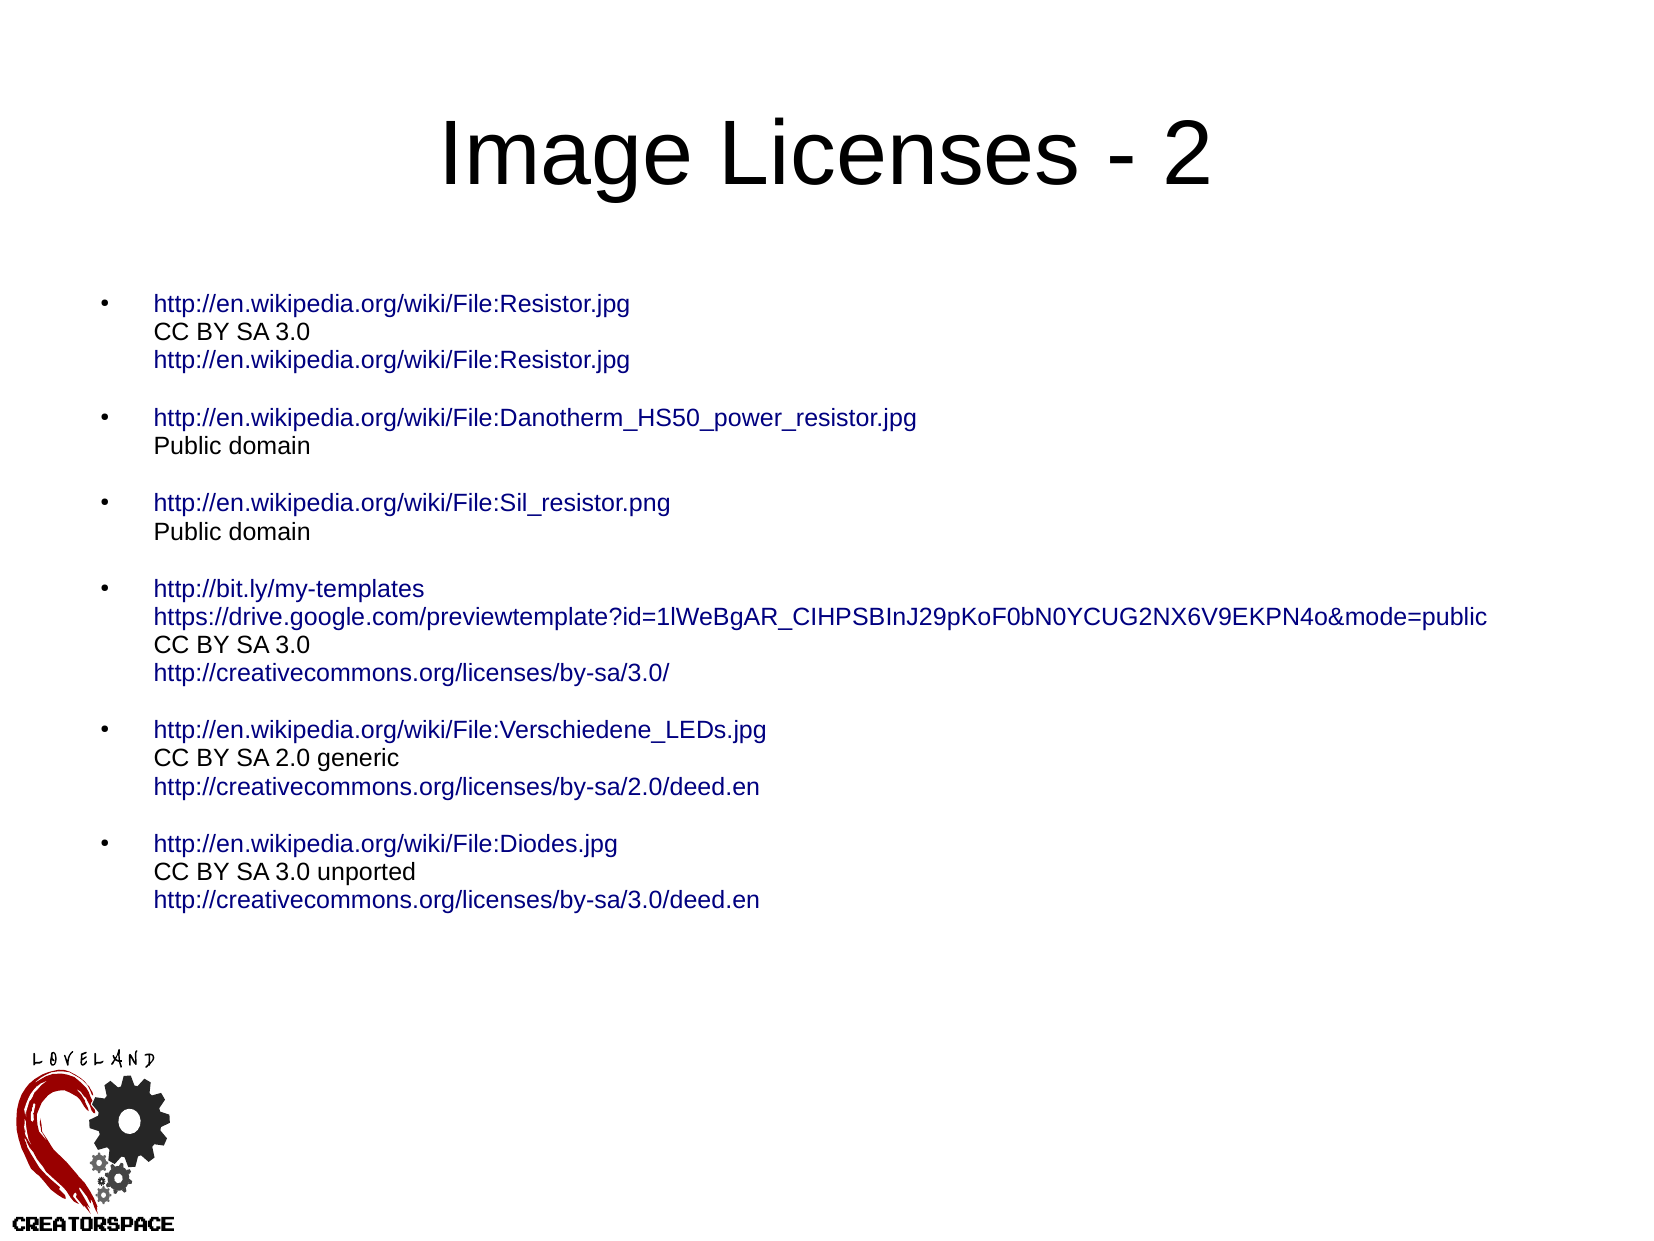

# Image Licenses - 2
http://en.wikipedia.org/wiki/File:Resistor.jpg
CC BY SA 3.0
http://en.wikipedia.org/wiki/File:Resistor.jpg
http://en.wikipedia.org/wiki/File:Danotherm_HS50_power_resistor.jpg
Public domain
http://en.wikipedia.org/wiki/File:Sil_resistor.png
Public domain
http://bit.ly/my-templates
https://drive.google.com/previewtemplate?id=1lWeBgAR_CIHPSBInJ29pKoF0bN0YCUG2NX6V9EKPN4o&mode=public
CC BY SA 3.0
http://creativecommons.org/licenses/by-sa/3.0/
http://en.wikipedia.org/wiki/File:Verschiedene_LEDs.jpg
CC BY SA 2.0 generic
http://creativecommons.org/licenses/by-sa/2.0/deed.en
http://en.wikipedia.org/wiki/File:Diodes.jpg
CC BY SA 3.0 unported
http://creativecommons.org/licenses/by-sa/3.0/deed.en